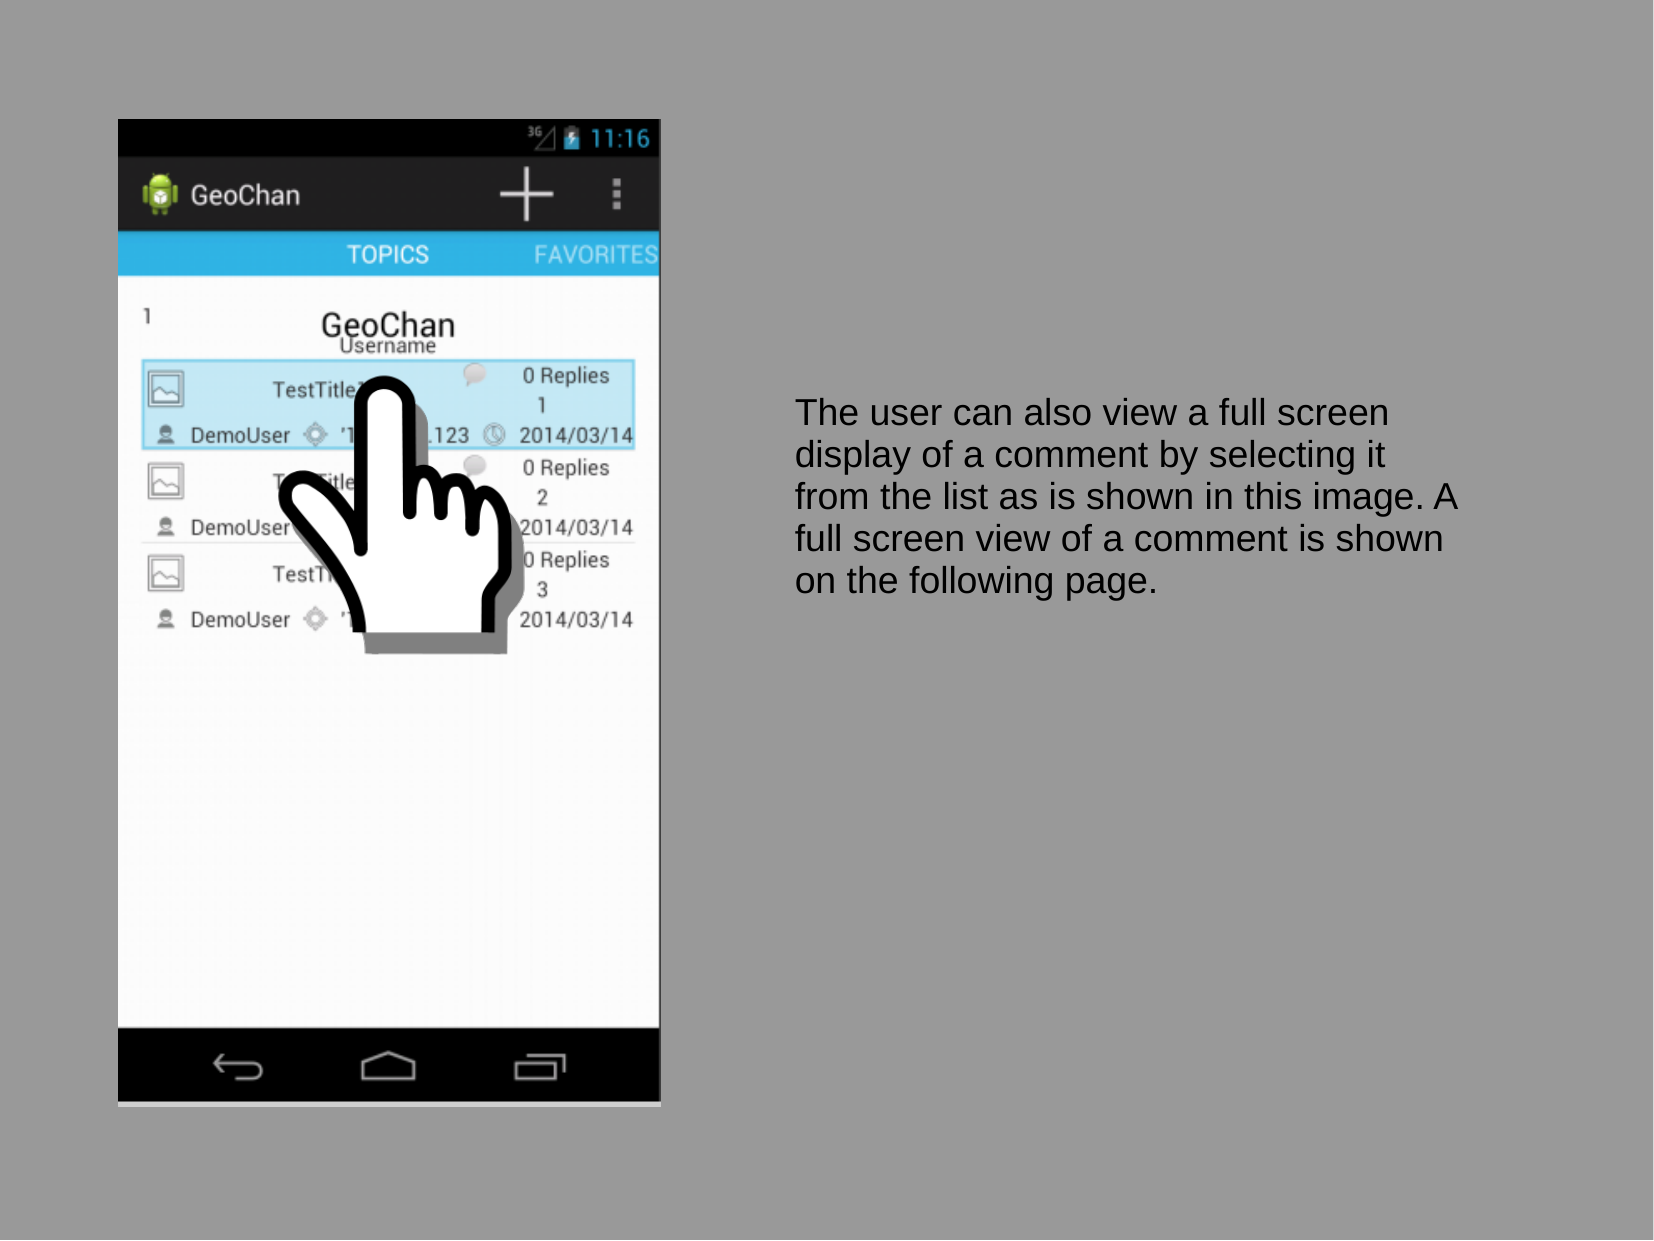

The user can also view a full screen display of a comment by selecting it from the list as is shown in this image. A full screen view of a comment is shown on the following page.